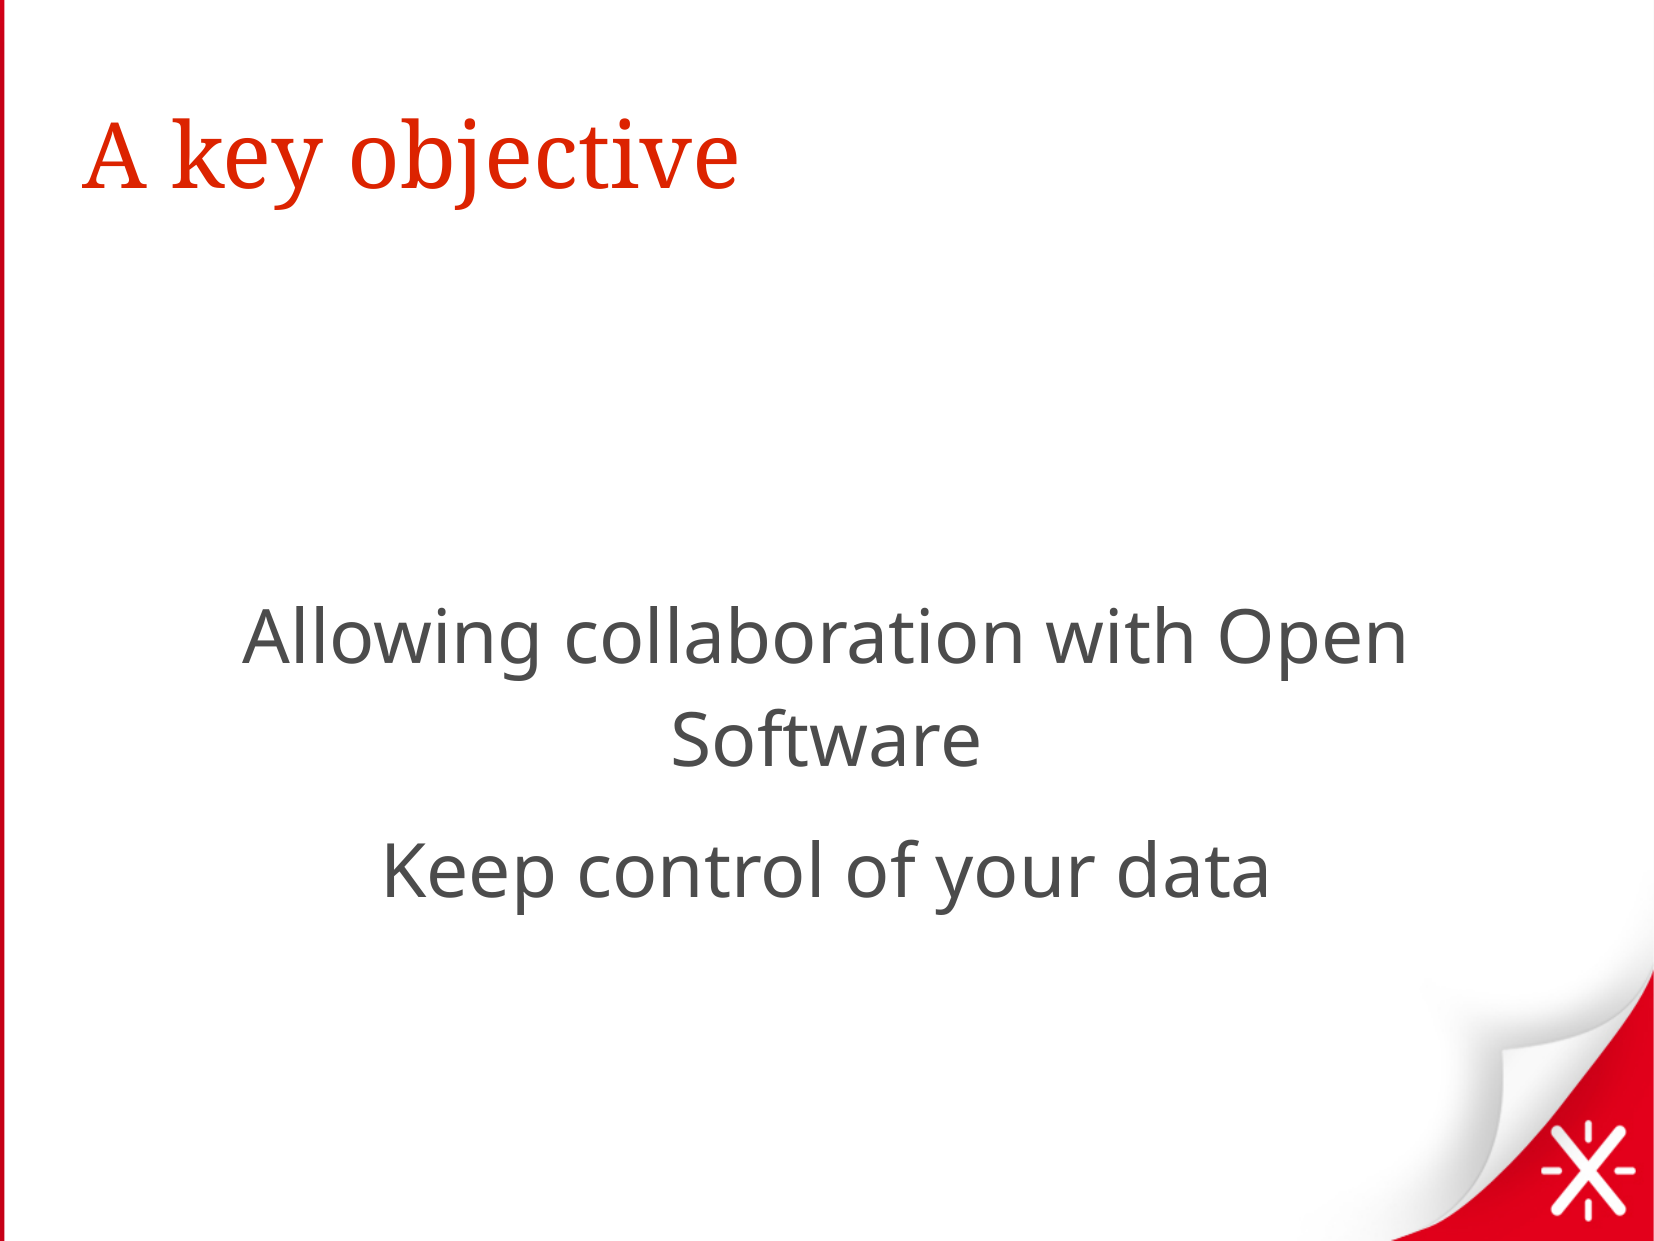

# A key objective
Allowing collaboration with Open Software
Keep control of your data